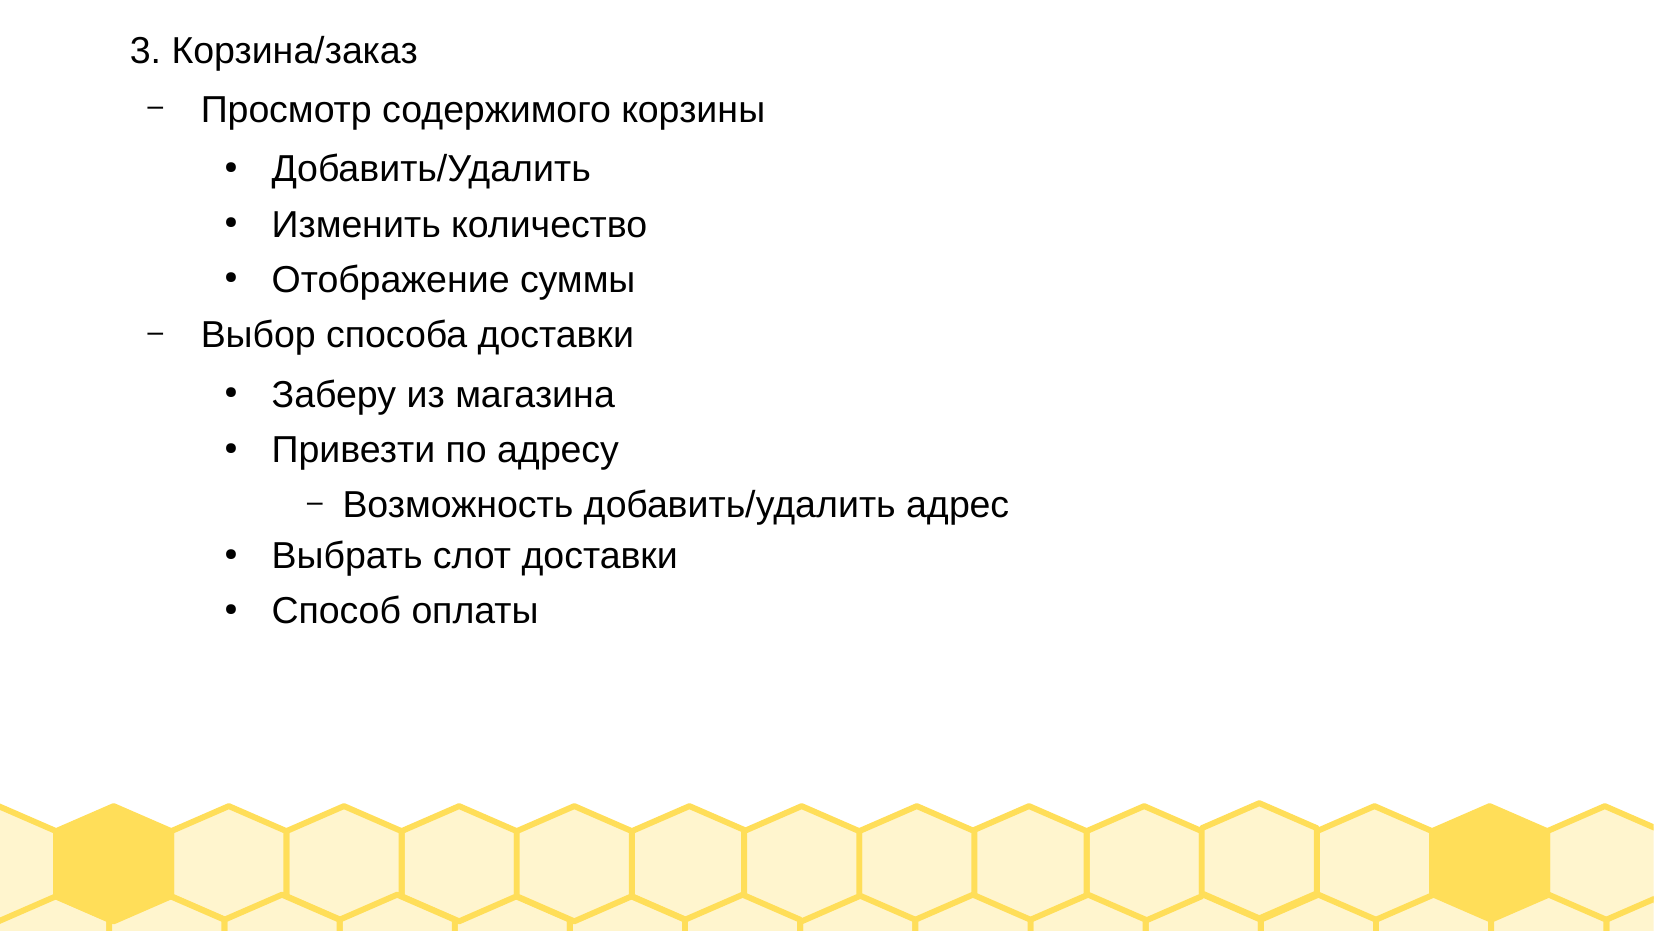

# 3. Корзина/заказ
Просмотр содержимого корзины
Добавить/Удалить
Изменить количество
Отображение суммы
Выбор способа доставки
Заберу из магазина
Привезти по адресу
Возможность добавить/удалить адрес
Выбрать слот доставки
Способ оплаты